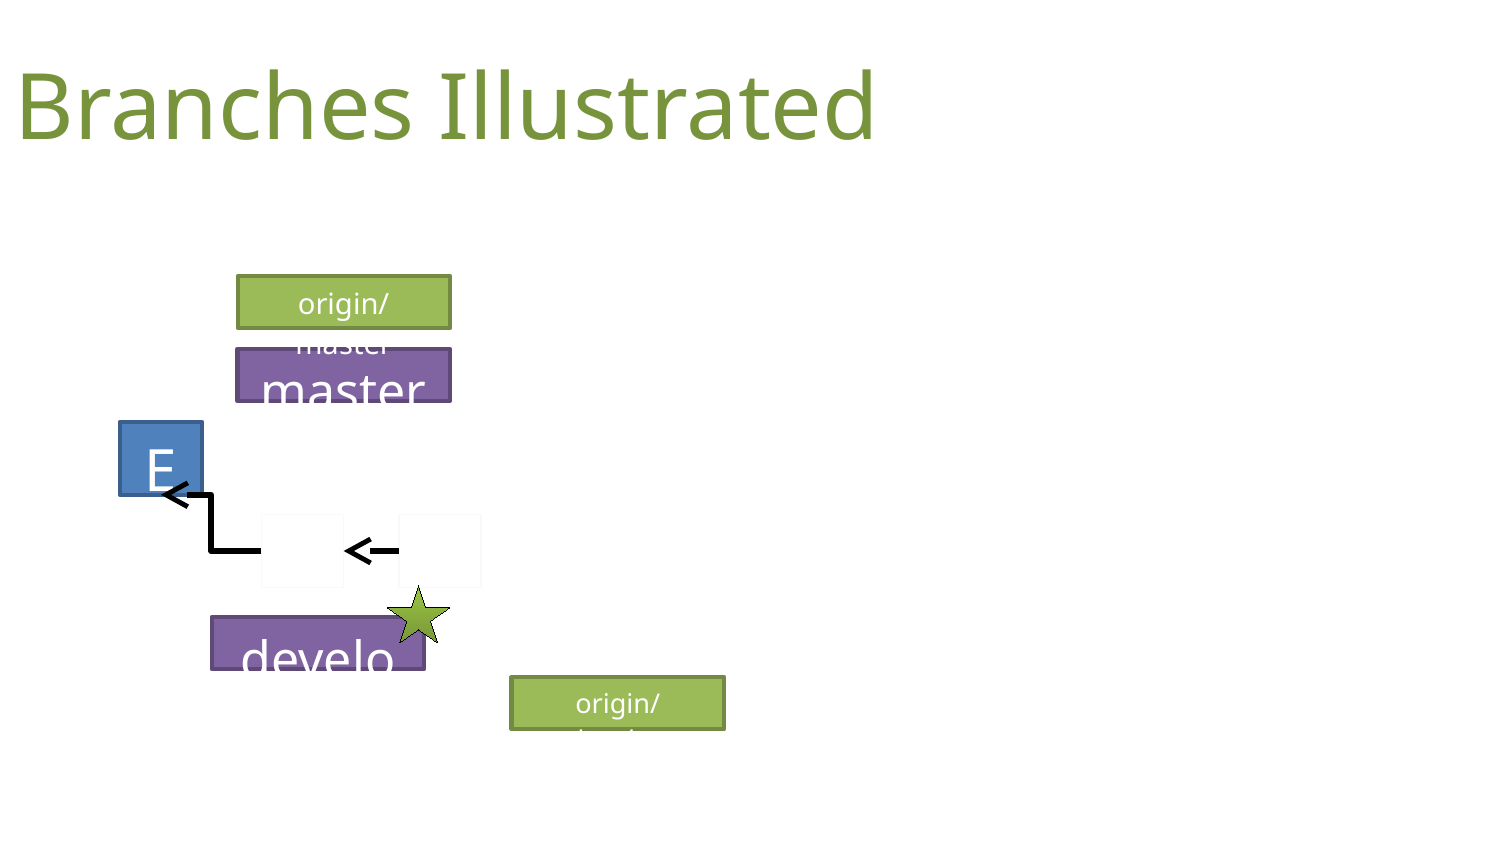

# Branches Illustrated
origin/master
master
E
F
G
develop
origin/develop